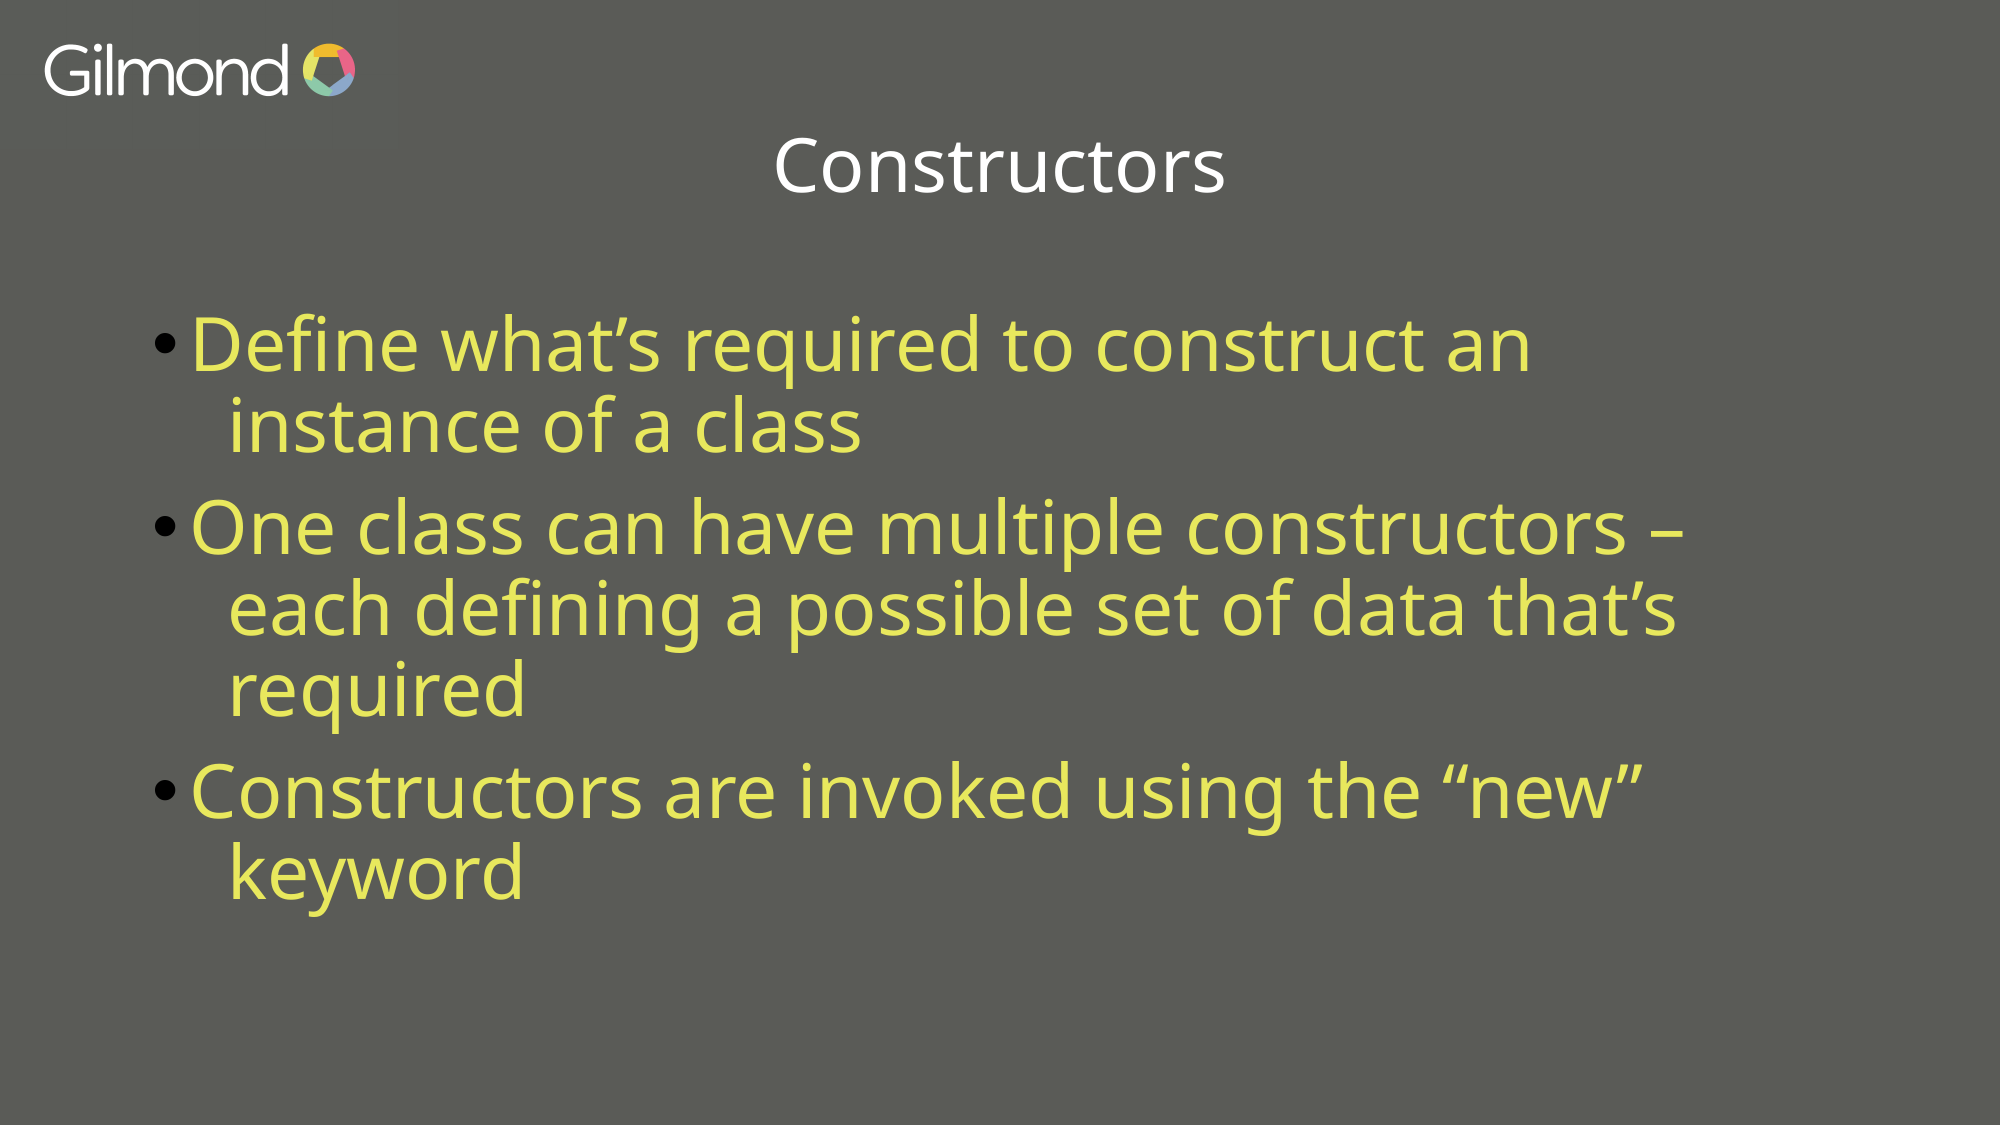

# Constructors
Define what’s required to construct an instance of a class
One class can have multiple constructors – each defining a possible set of data that’s required
Constructors are invoked using the “new” keyword